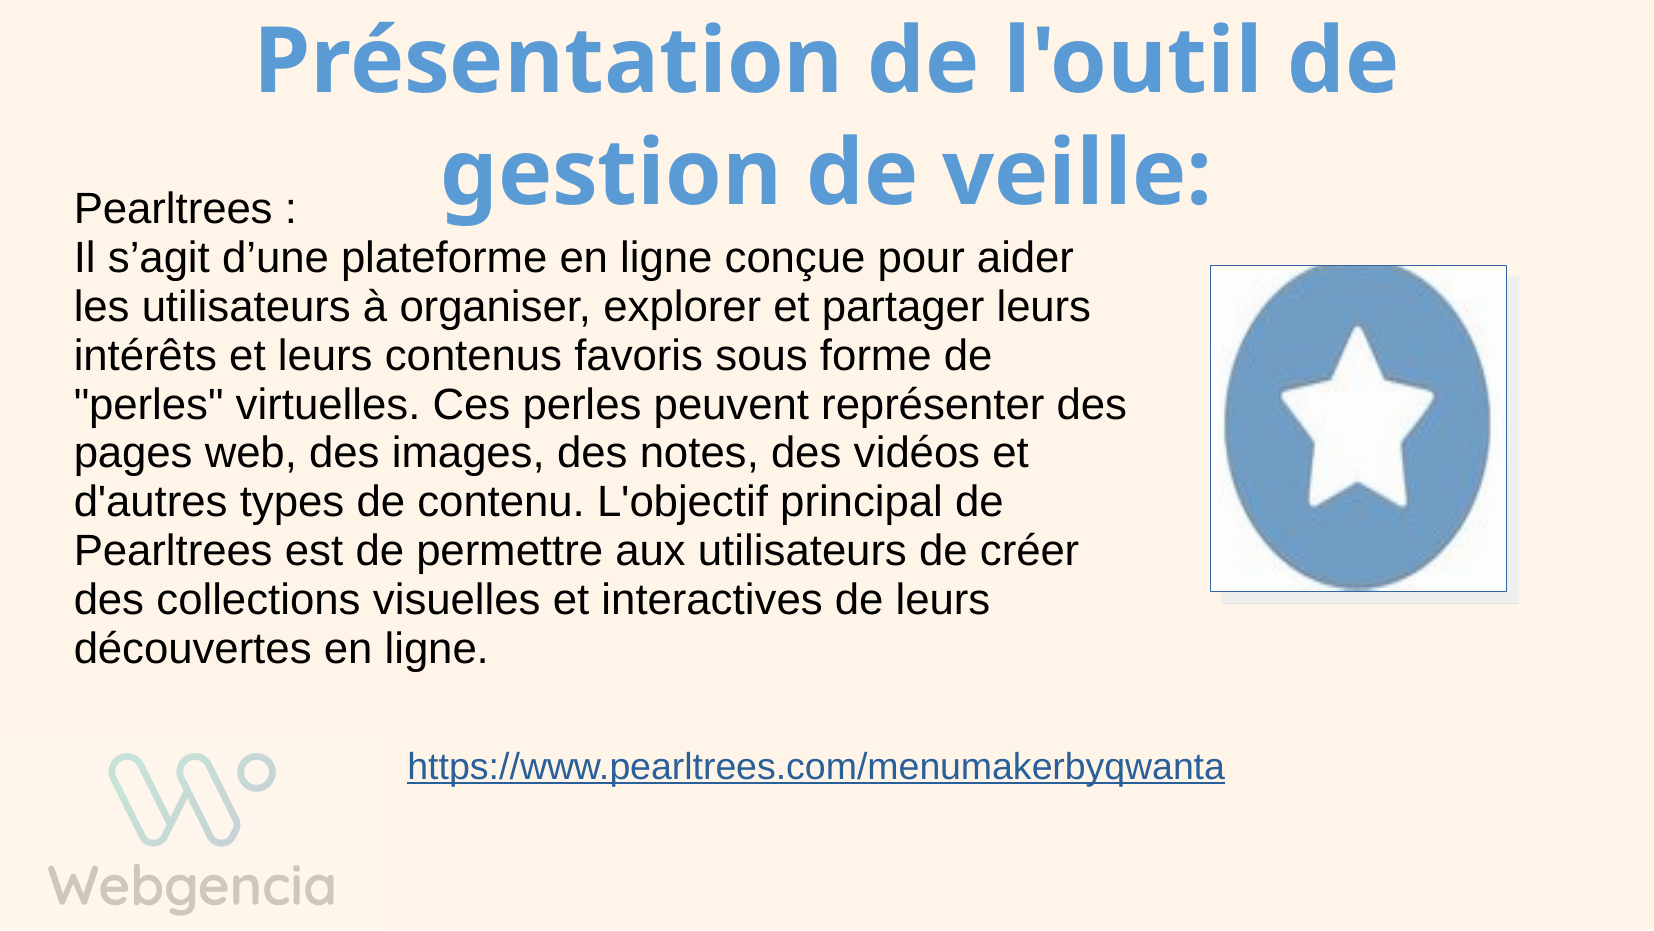

# Présentation de l'outil de gestion de veille:
Pearltrees :
Il s’agit d’une plateforme en ligne conçue pour aider les utilisateurs à organiser, explorer et partager leurs intérêts et leurs contenus favoris sous forme de "perles" virtuelles. Ces perles peuvent représenter des pages web, des images, des notes, des vidéos et d'autres types de contenu. L'objectif principal de Pearltrees est de permettre aux utilisateurs de créer des collections visuelles et interactives de leurs découvertes en ligne.
https://www.pearltrees.com/menumakerbyqwanta